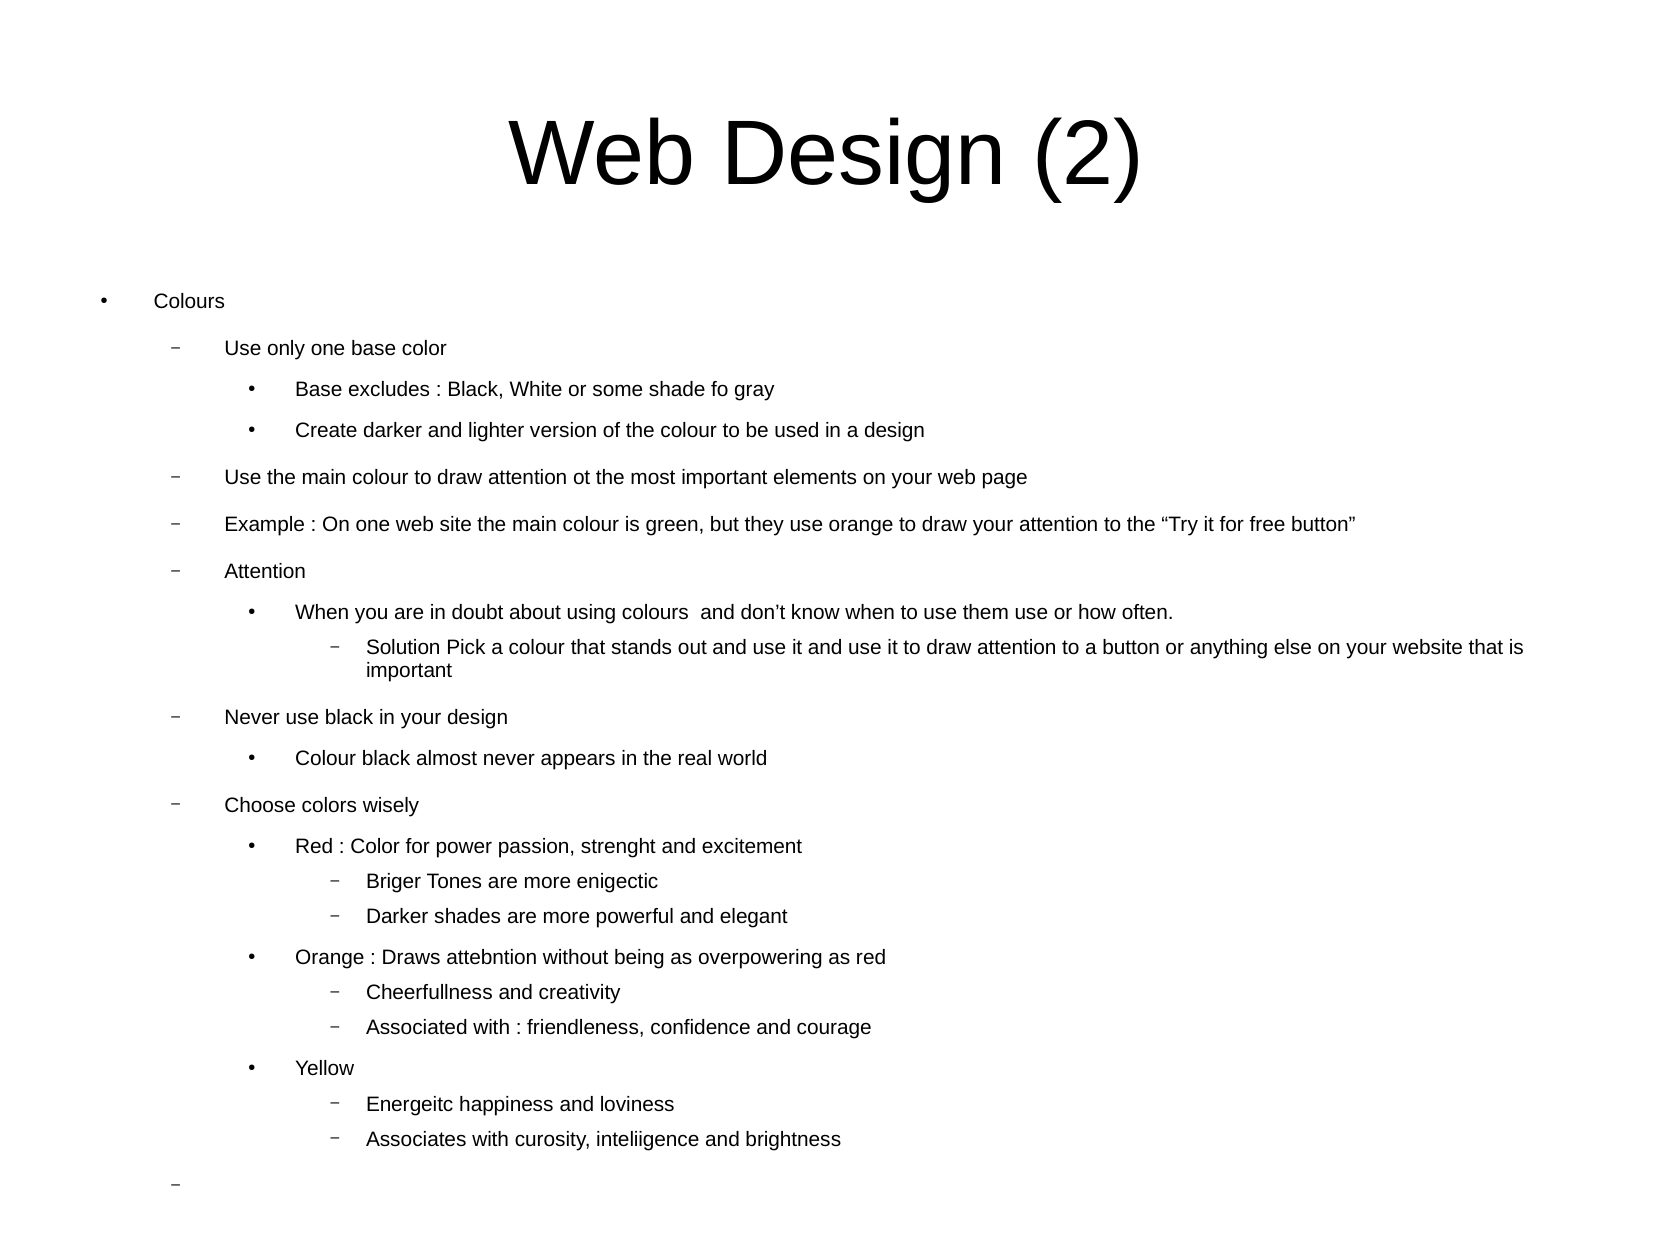

# Web Design (2)
Colours
Use only one base color
Base excludes : Black, White or some shade fo gray
Create darker and lighter version of the colour to be used in a design
Use the main colour to draw attention ot the most important elements on your web page
Example : On one web site the main colour is green, but they use orange to draw your attention to the “Try it for free button”
Attention
When you are in doubt about using colours and don’t know when to use them use or how often.
Solution Pick a colour that stands out and use it and use it to draw attention to a button or anything else on your website that is important
Never use black in your design
Colour black almost never appears in the real world
Choose colors wisely
Red : Color for power passion, strenght and excitement
Briger Tones are more enigectic
Darker shades are more powerful and elegant
Orange : Draws attebntion without being as overpowering as red
Cheerfullness and creativity
Associated with : friendleness, confidence and courage
Yellow
Energeitc happiness and loviness
Associates with curosity, inteliigence and brightness